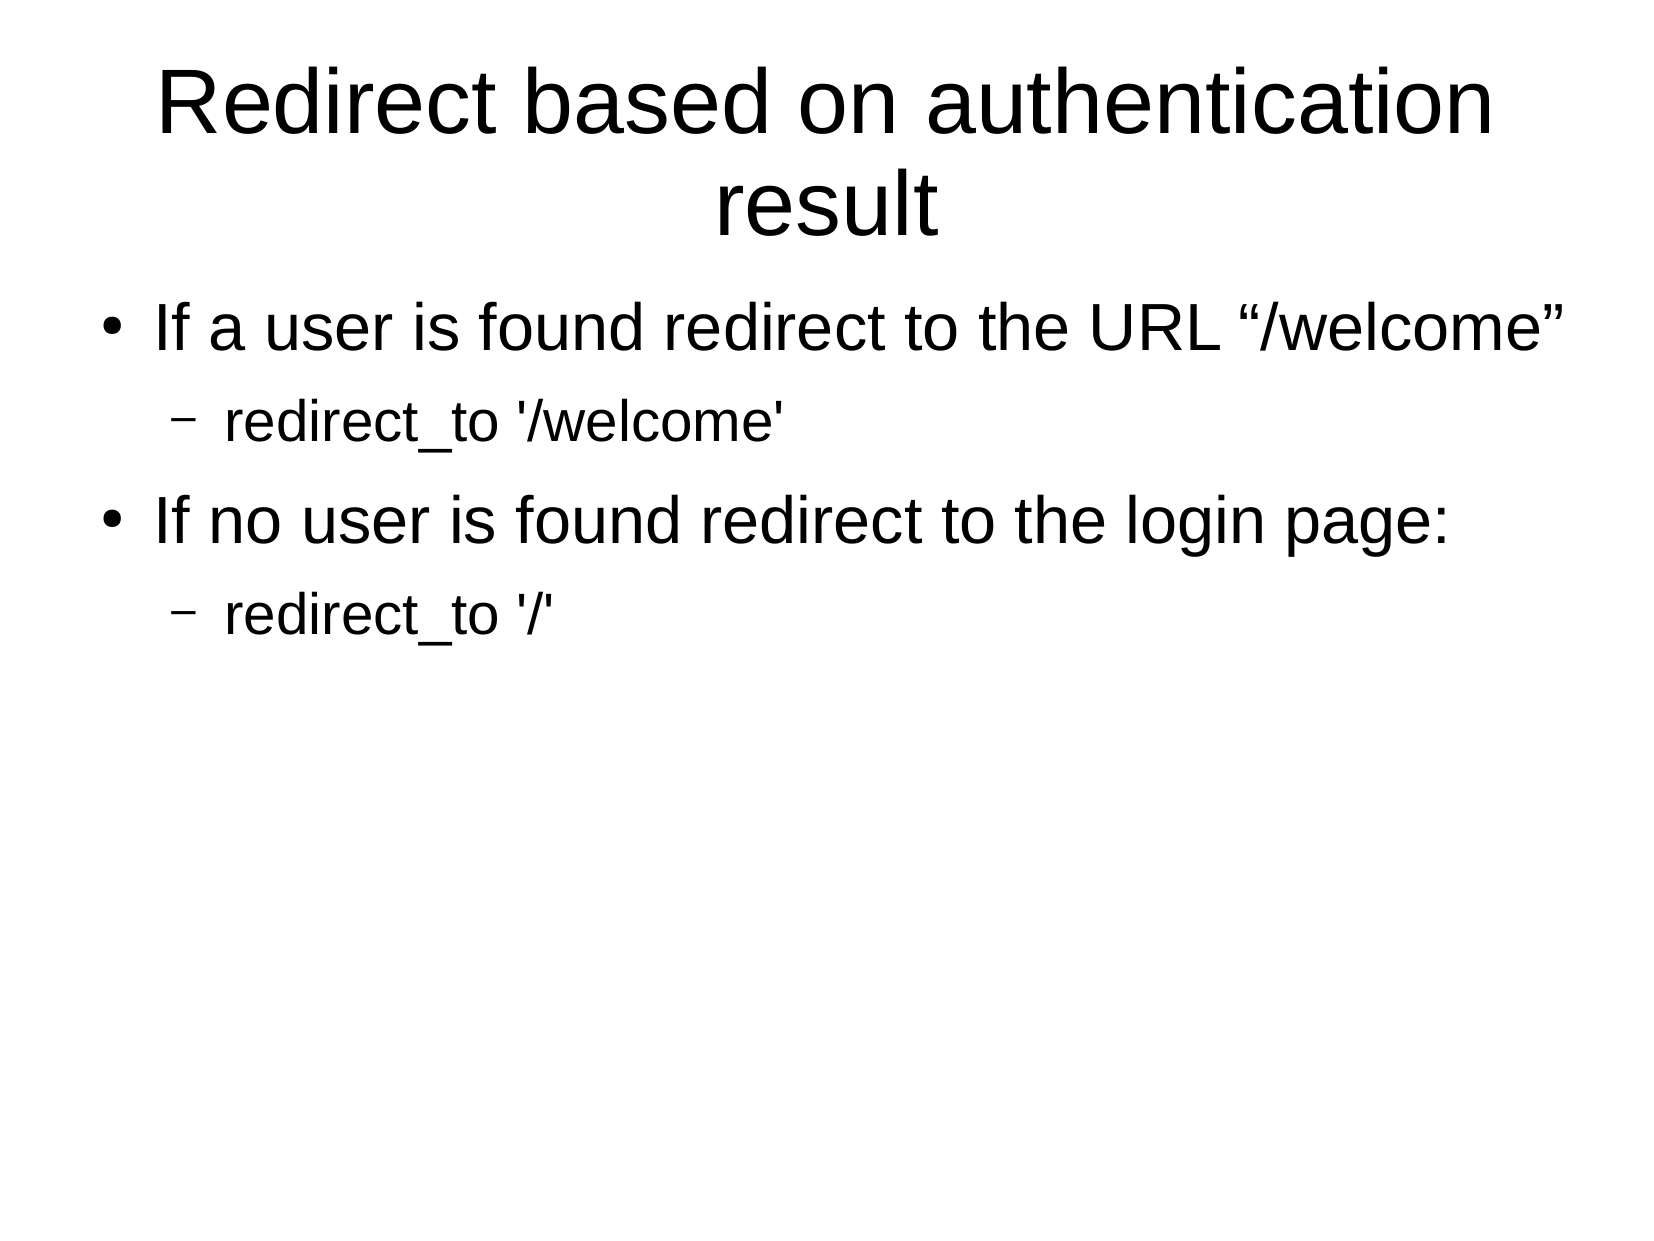

# Redirect based on authentication result
If a user is found redirect to the URL “/welcome”
redirect_to '/welcome'
If no user is found redirect to the login page:
redirect_to '/'